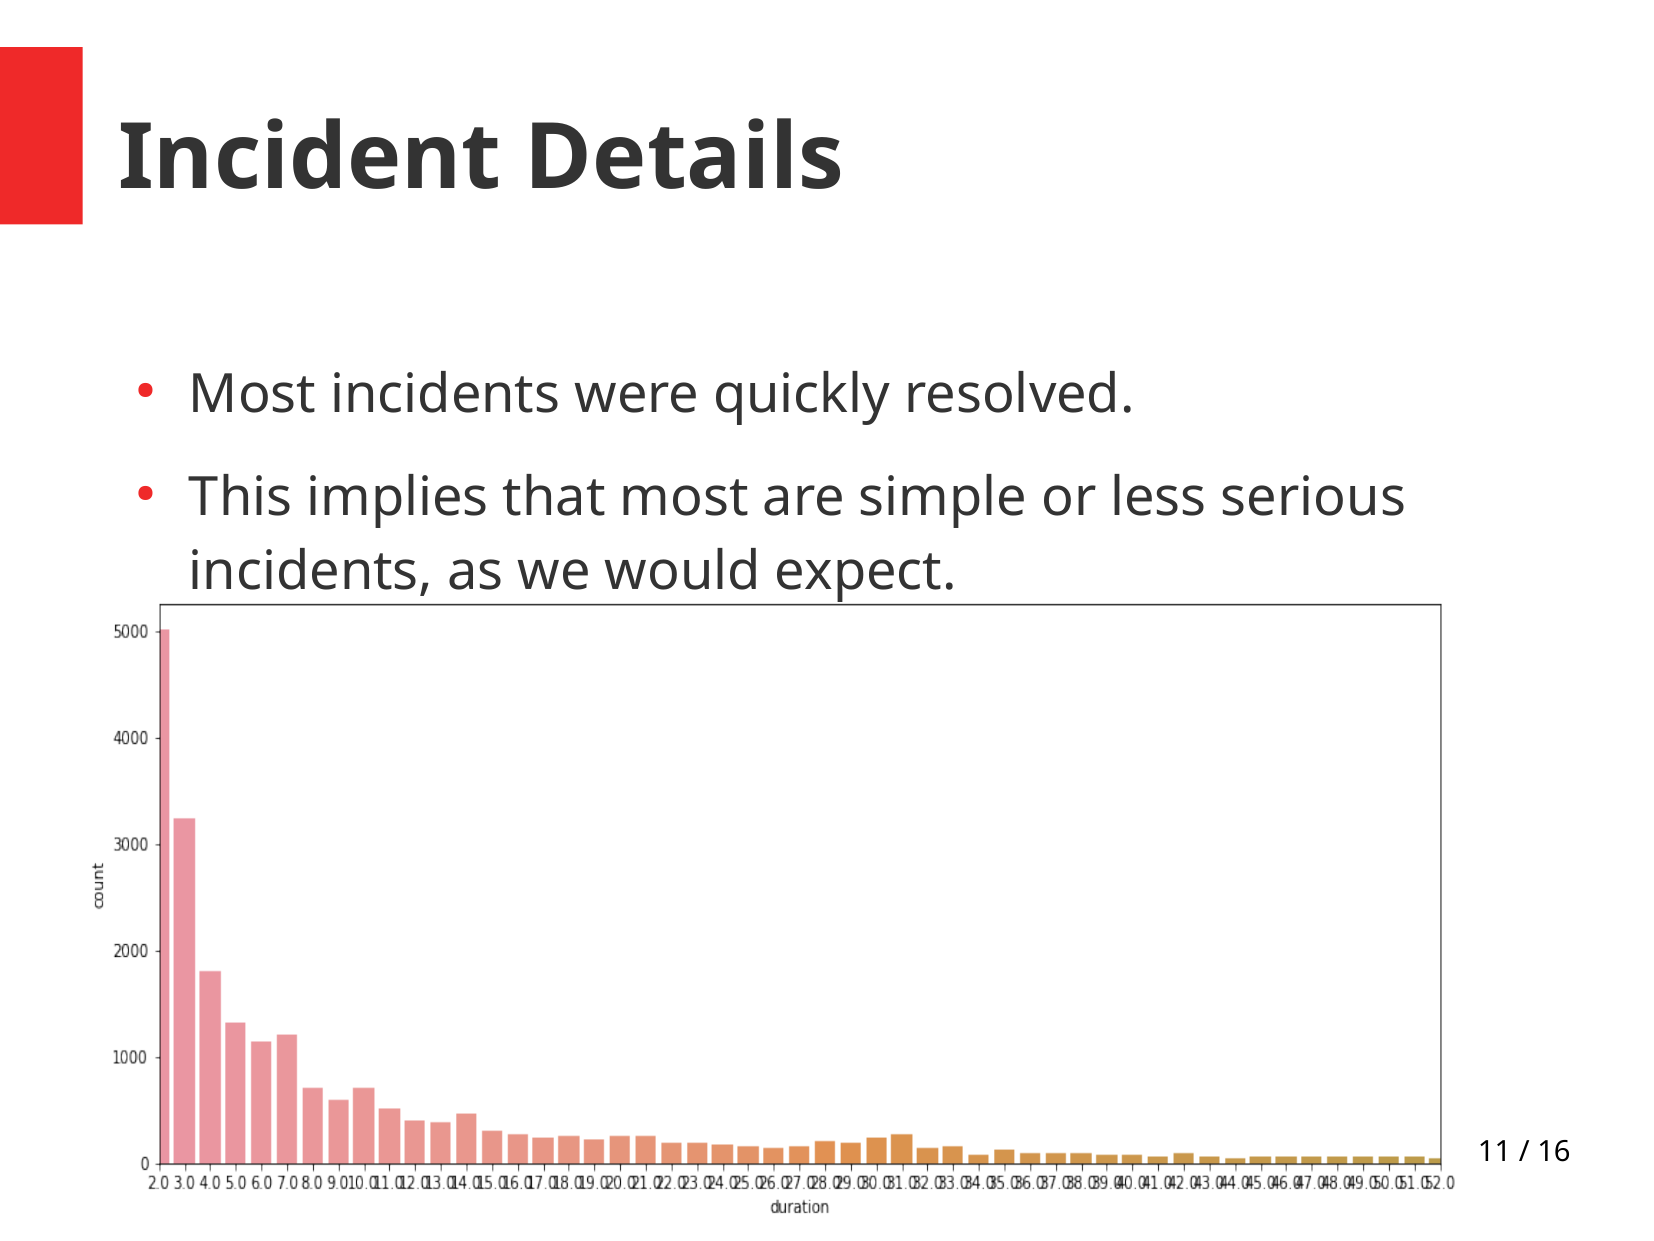

# Incident Details
Most incidents were quickly resolved.
This implies that most are simple or less serious incidents, as we would expect.
11